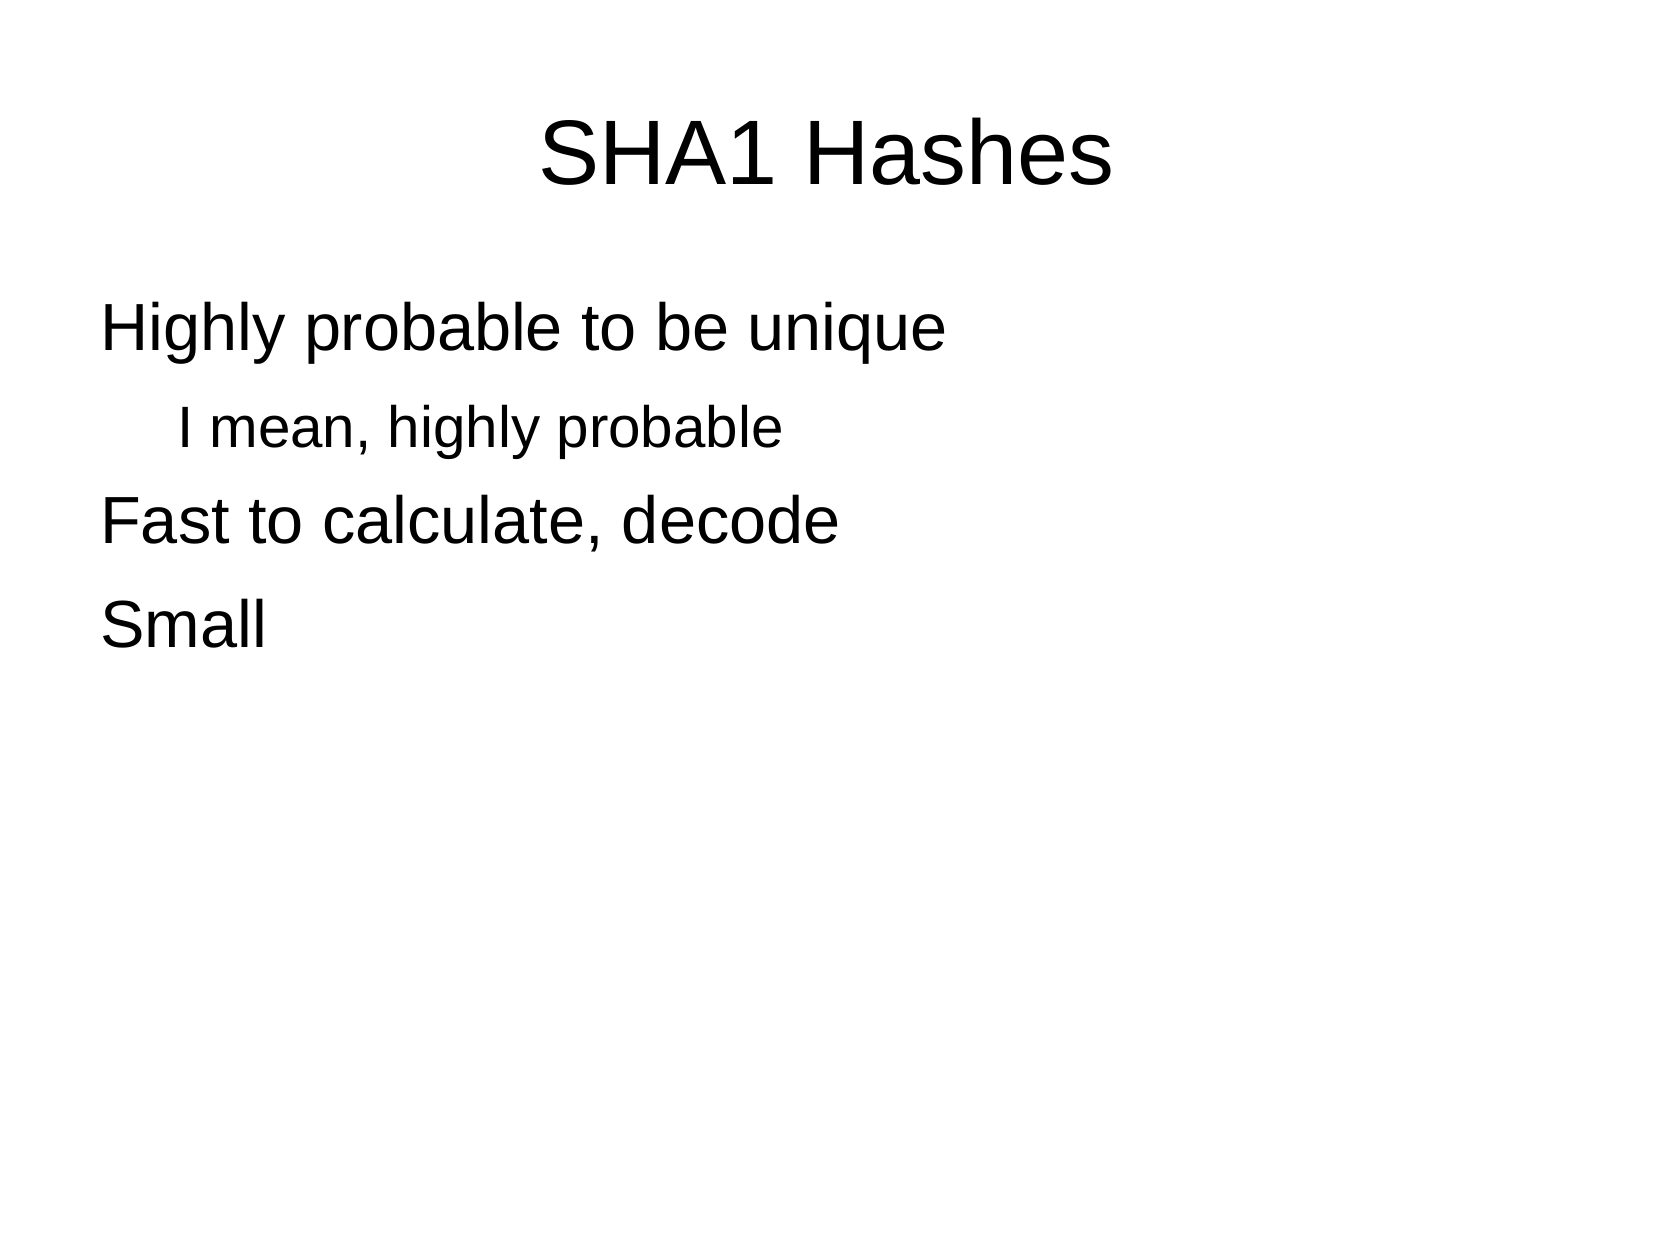

# SHA1 Hashes
Highly probable to be unique
I mean, highly probable
Fast to calculate, decode
Small